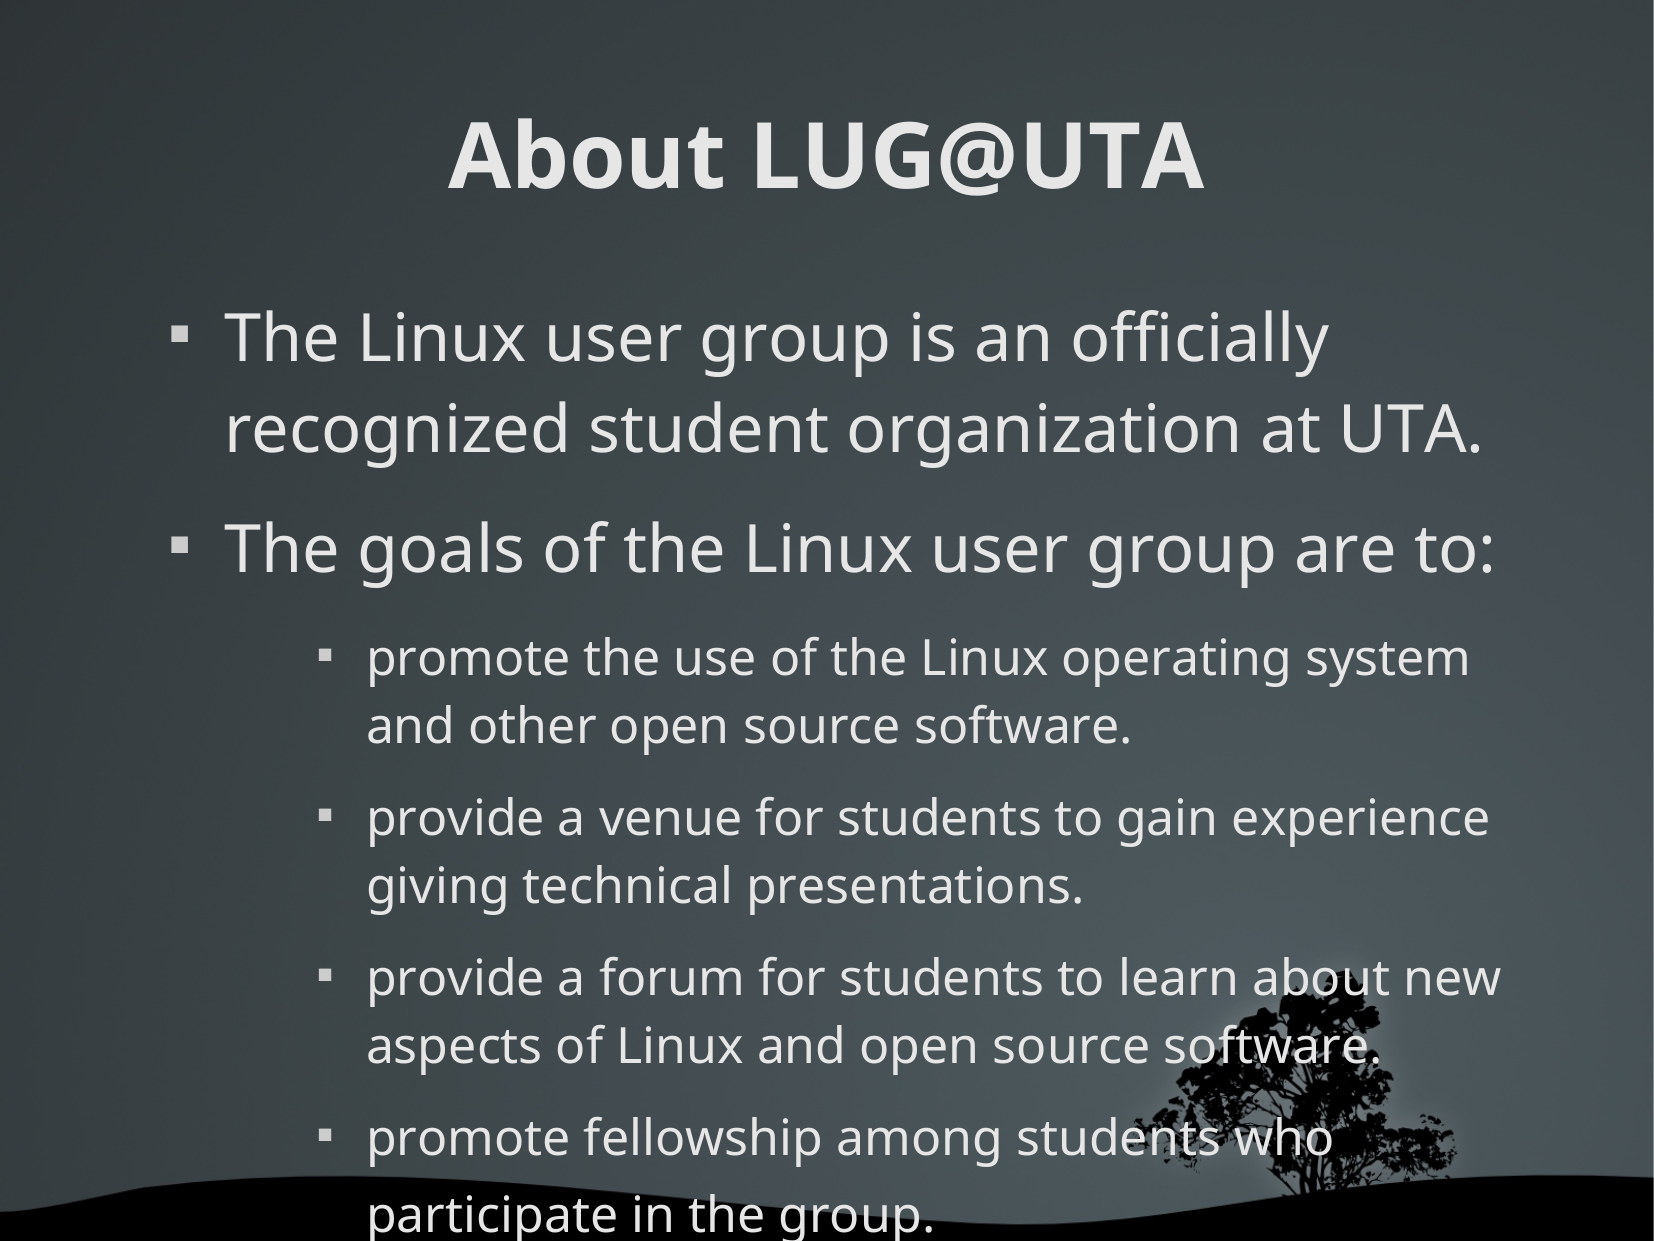

# About LUG@UTA
The Linux user group is an officially recognized student organization at UTA.
The goals of the Linux user group are to:
promote the use of the Linux operating system and other open source software.
provide a venue for students to gain experience giving technical presentations.
provide a forum for students to learn about new aspects of Linux and open source software.
promote fellowship among students who participate in the group.